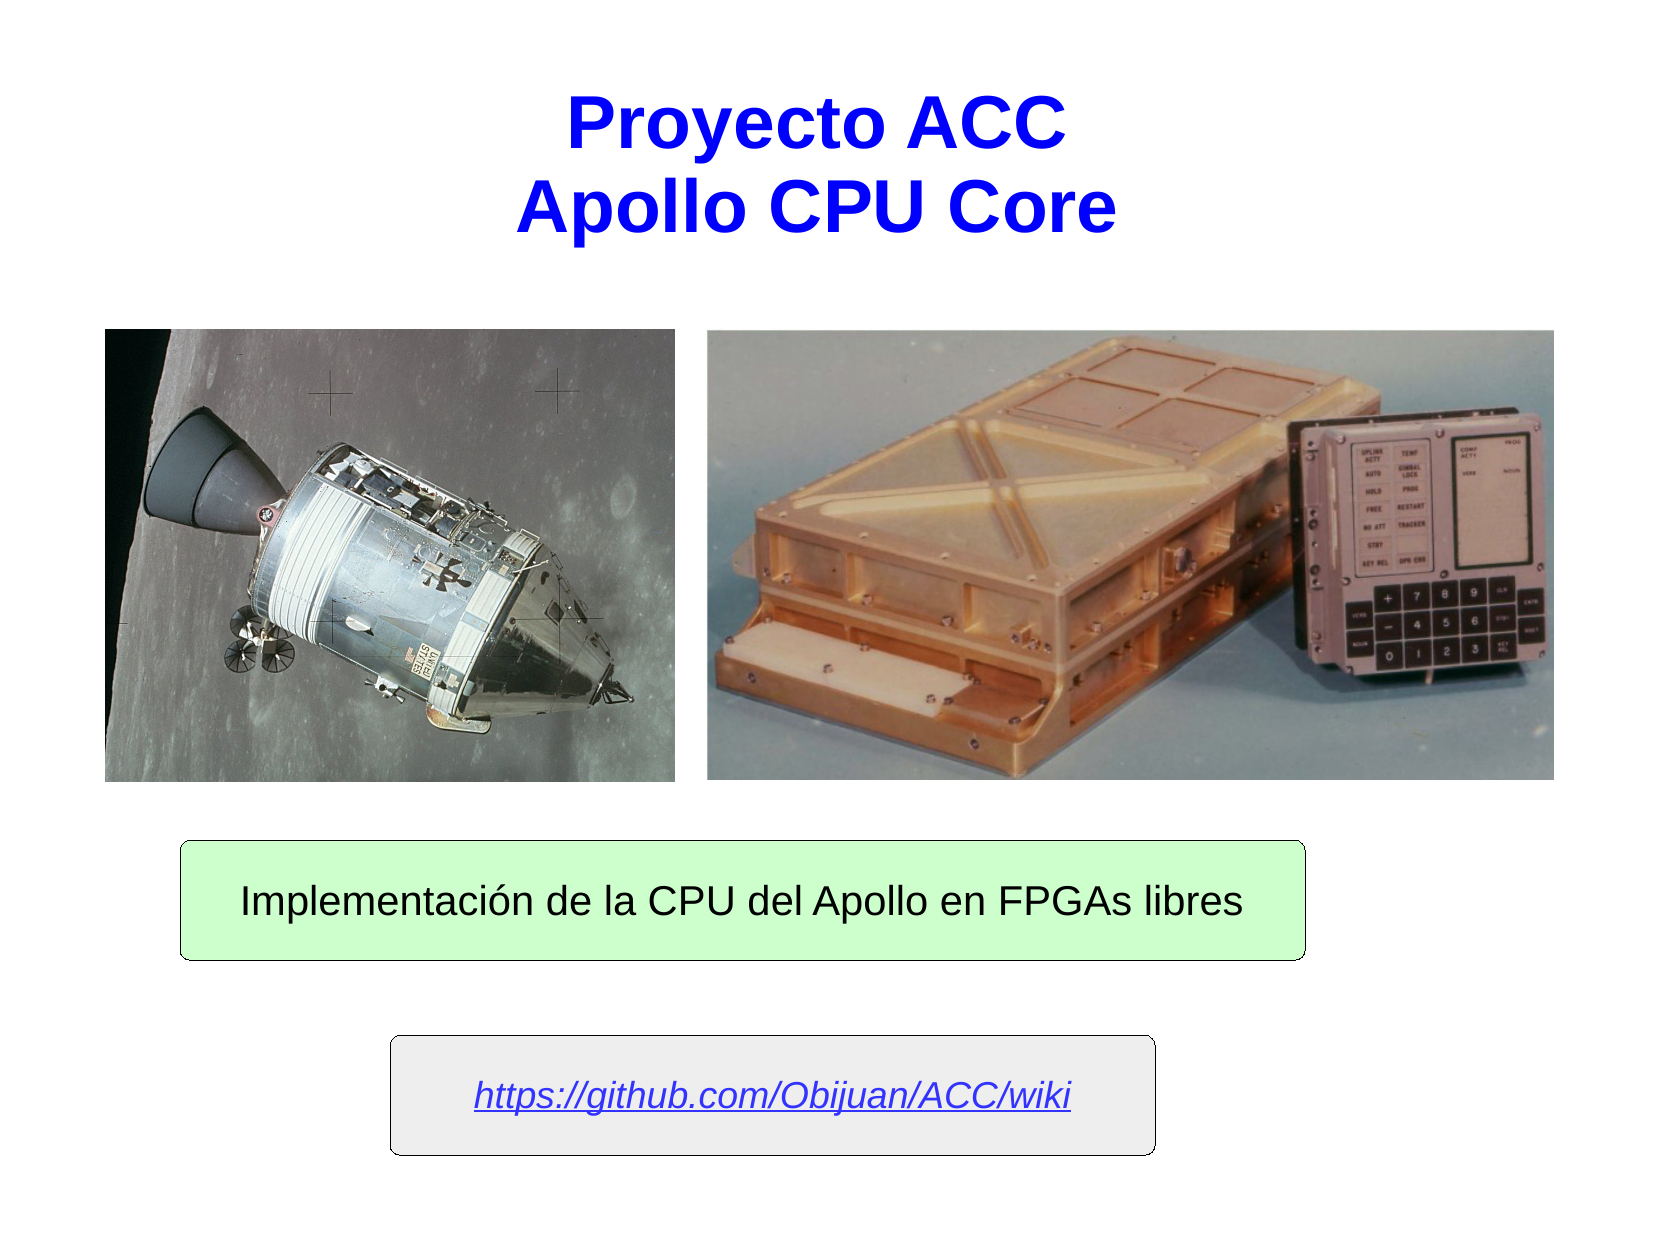

Proyecto ACC
Apollo CPU Core
Implementación de la CPU del Apollo en FPGAs libres
https://github.com/Obijuan/ACC/wiki